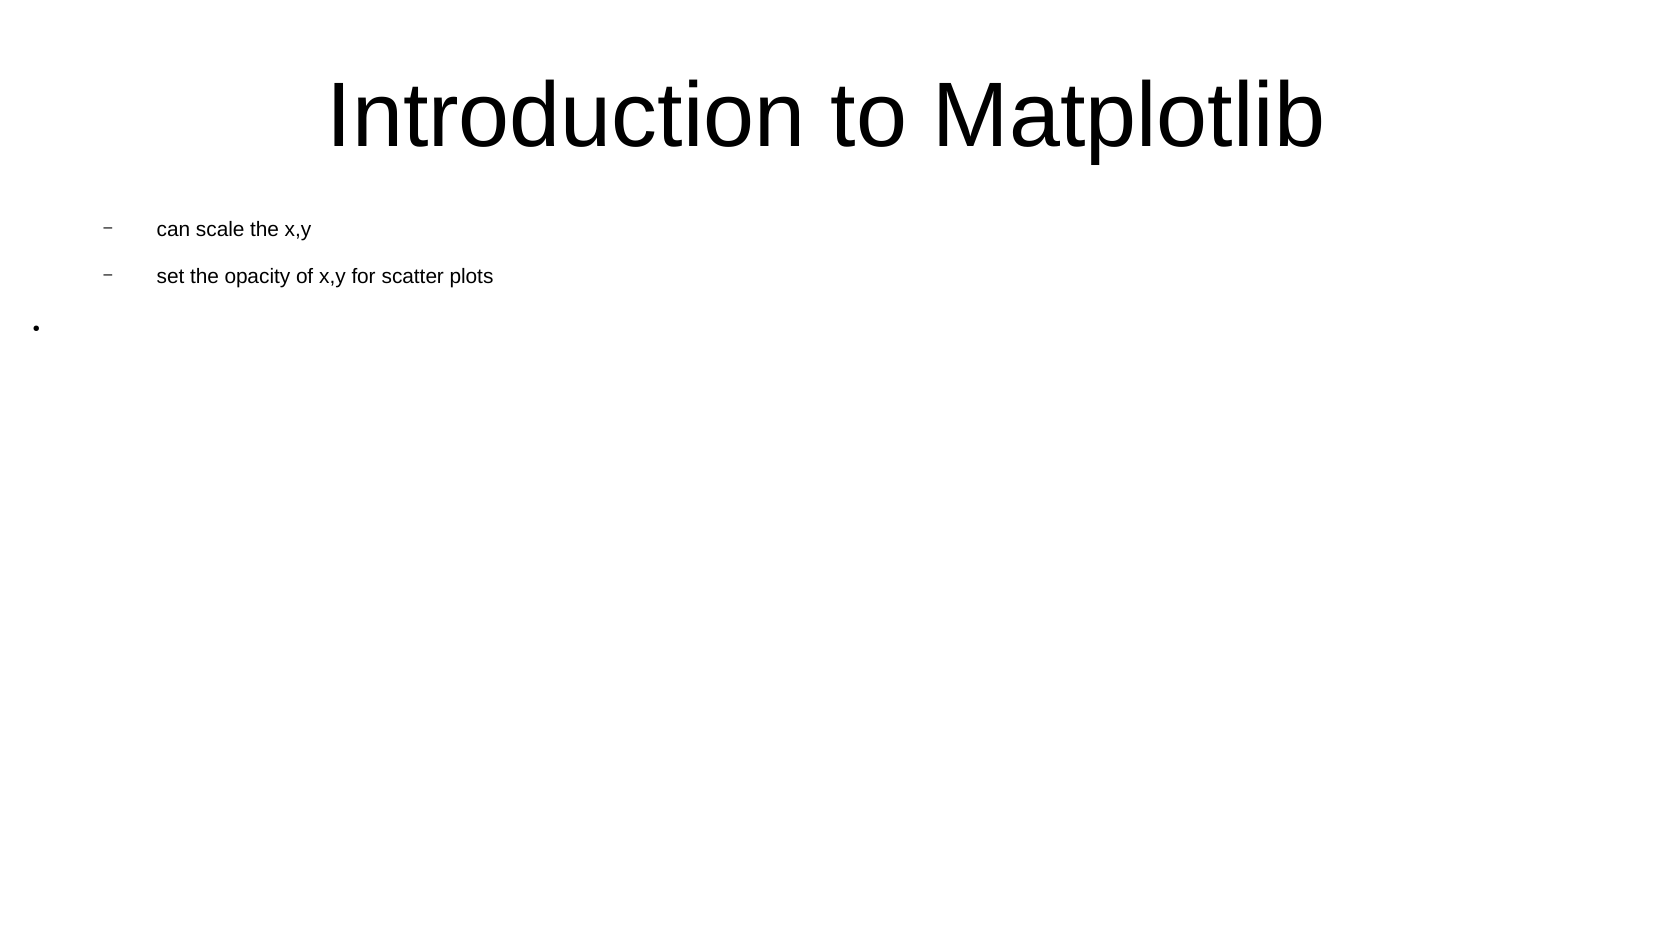

# Introduction to Matplotlib
can scale the x,y
set the opacity of x,y for scatter plots